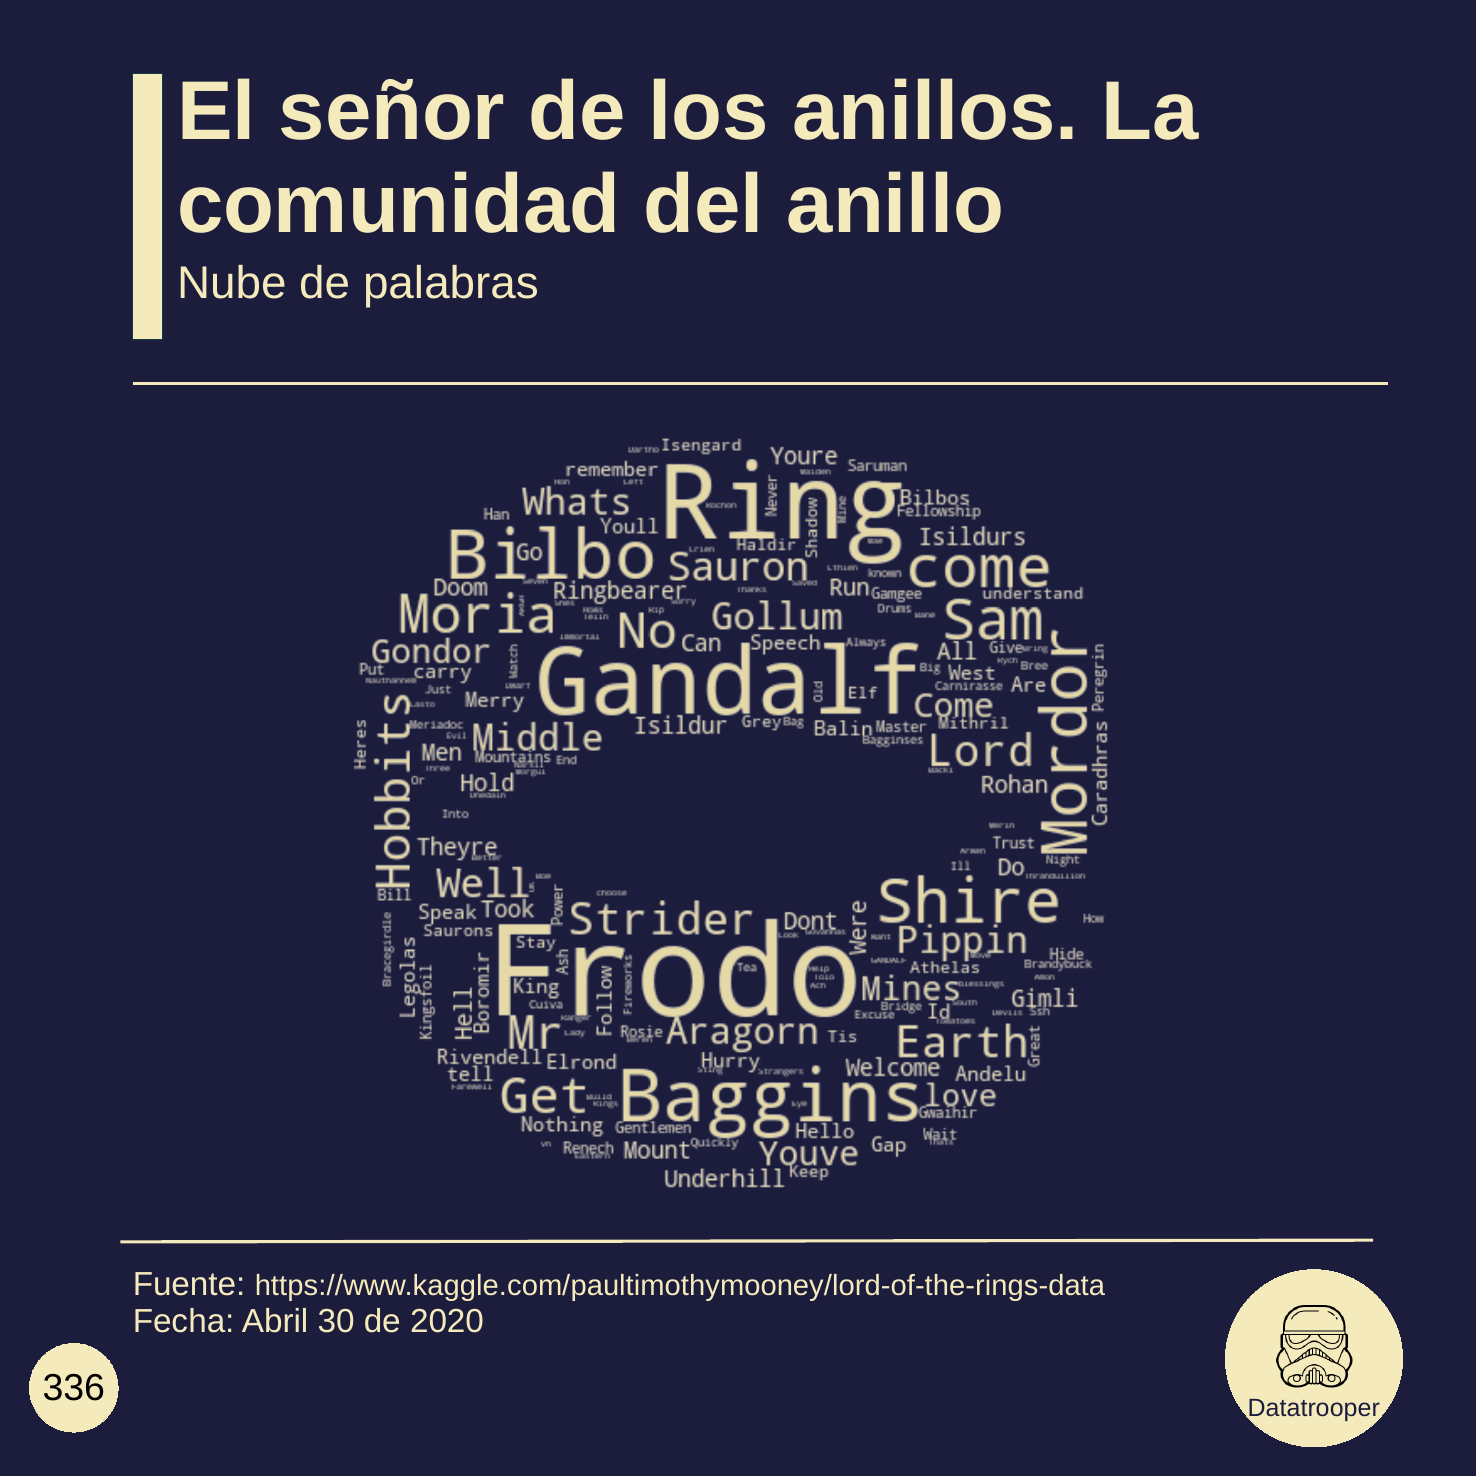

# El señor de los anillos. La comunidad del anillo
Nube de palabras
Fuente: https://www.kaggle.com/paultimothymooney/lord-of-the-rings-data
Fecha: Abril 30 de 2020
336
Datatrooper